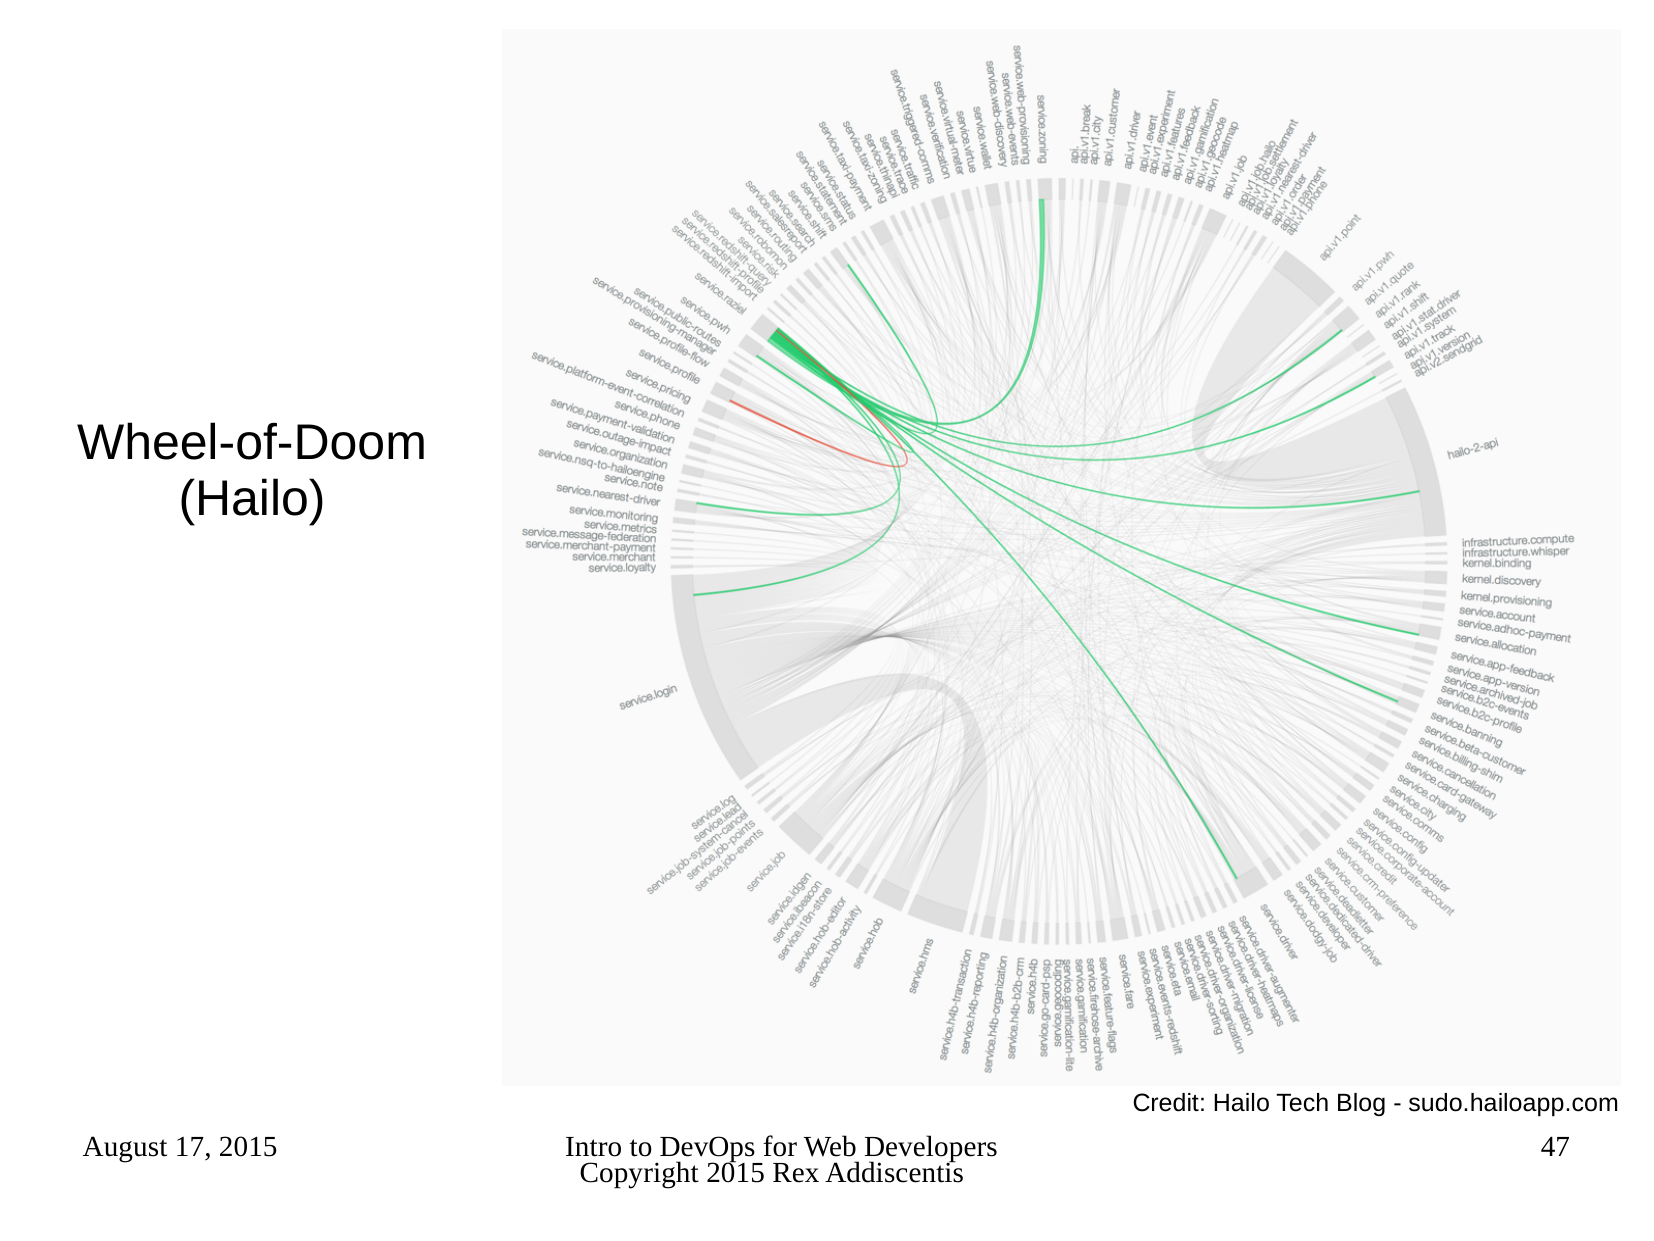

# Wheel-of-Doom (Hailo)
Credit: Hailo Tech Blog - sudo.hailoapp.com
August 17, 2015
Intro to DevOps for Web Developers Copyright 2015 Rex Addiscentis
47